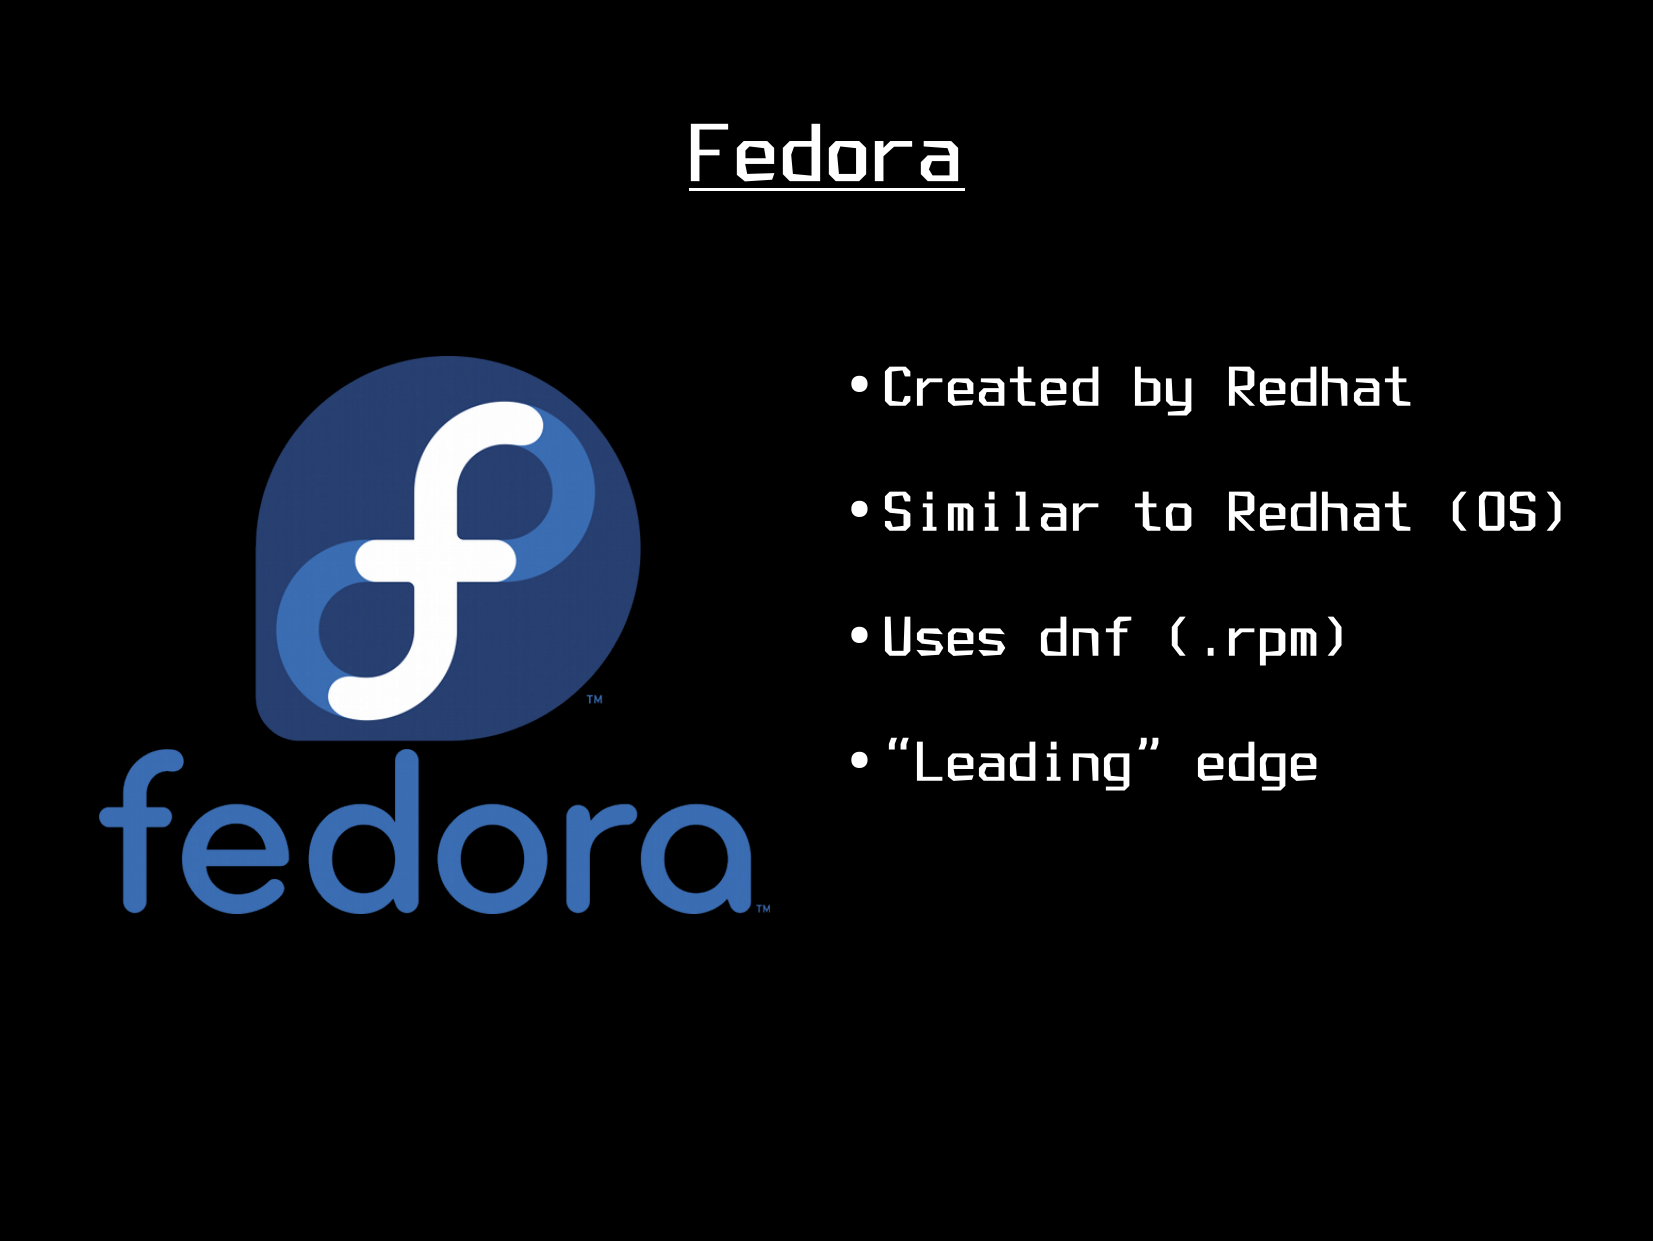

# Fedora
Created by Redhat
Similar to Redhat (OS)
Uses dnf (.rpm)
“Leading” edge